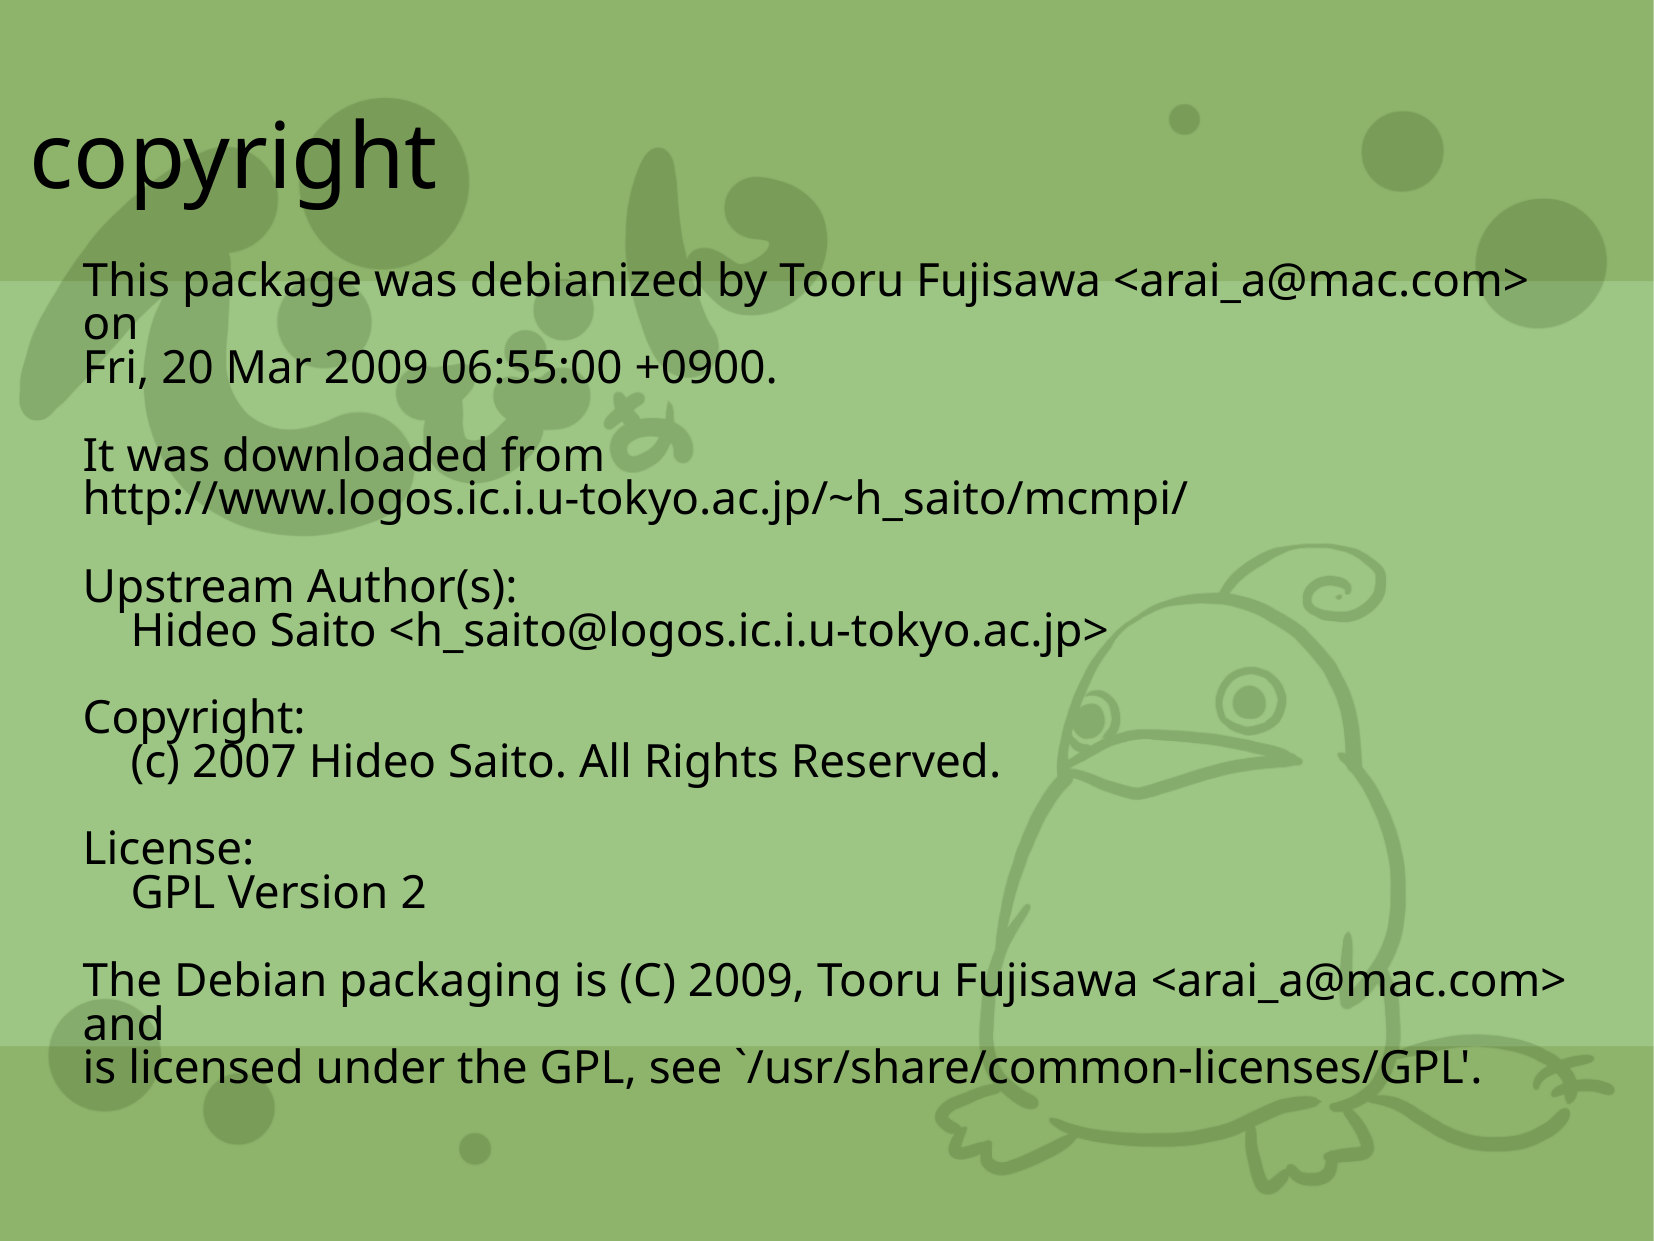

# copyright
This package was debianized by Tooru Fujisawa <arai_a@mac.com> on
Fri, 20 Mar 2009 06:55:00 +0900.
It was downloaded from http://www.logos.ic.i.u-tokyo.ac.jp/~h_saito/mcmpi/
Upstream Author(s):
 Hideo Saito <h_saito@logos.ic.i.u-tokyo.ac.jp>
Copyright:
 (c) 2007 Hideo Saito. All Rights Reserved.
License:
 GPL Version 2
The Debian packaging is (C) 2009, Tooru Fujisawa <arai_a@mac.com> and
is licensed under the GPL, see `/usr/share/common-licenses/GPL'.